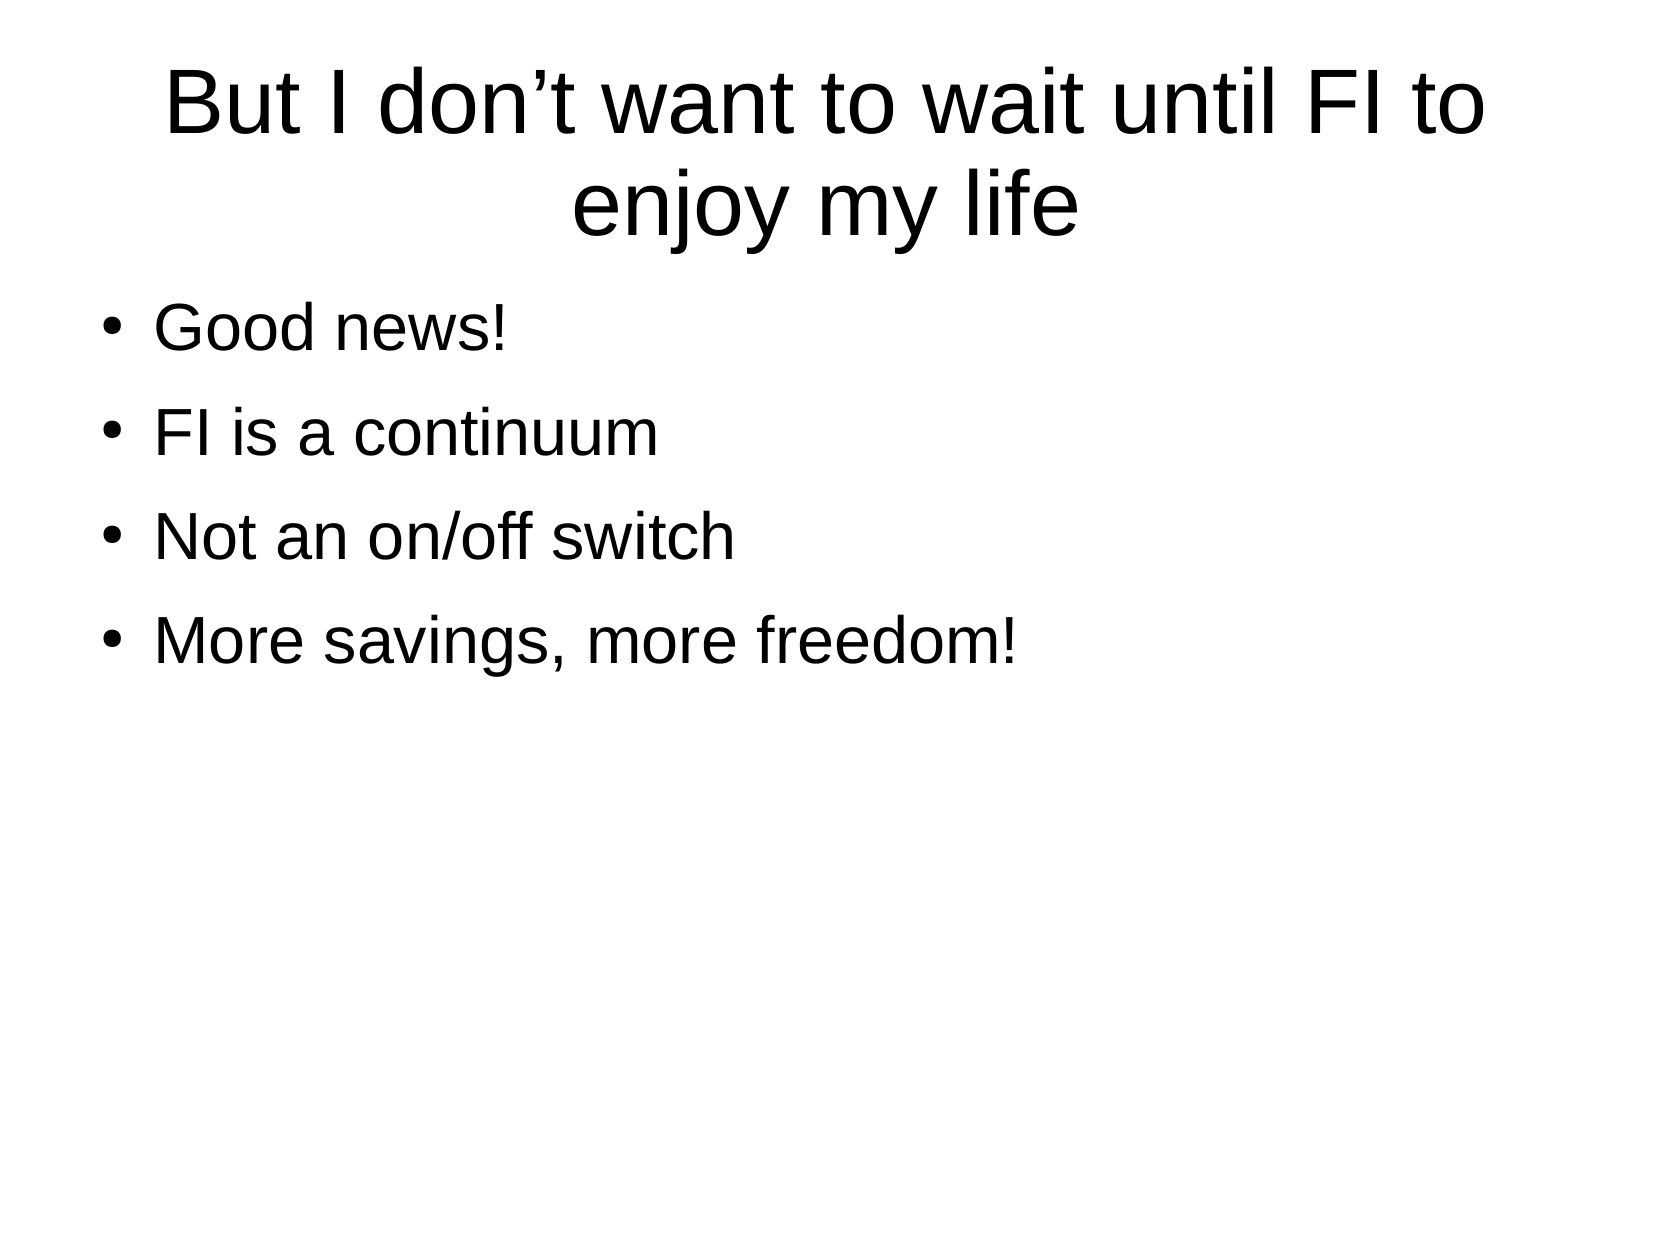

# But I don’t want to wait until FI to enjoy my life
Good news!
FI is a continuum
Not an on/off switch
More savings, more freedom!